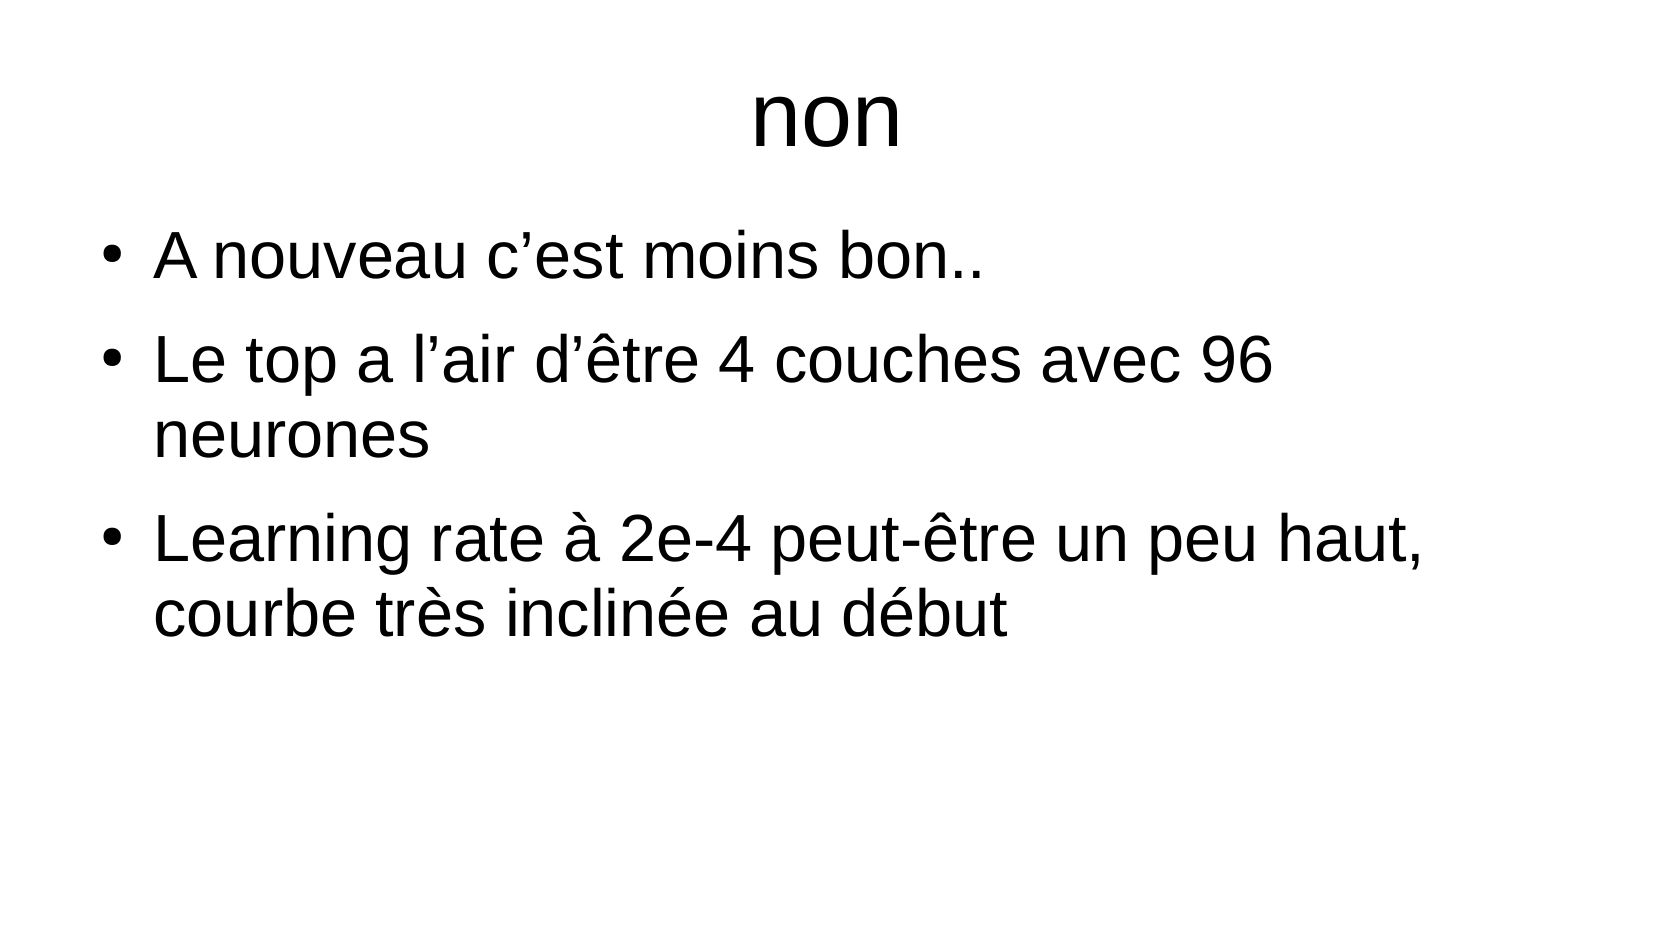

# non
A nouveau c’est moins bon..
Le top a l’air d’être 4 couches avec 96 neurones
Learning rate à 2e-4 peut-être un peu haut, courbe très inclinée au début